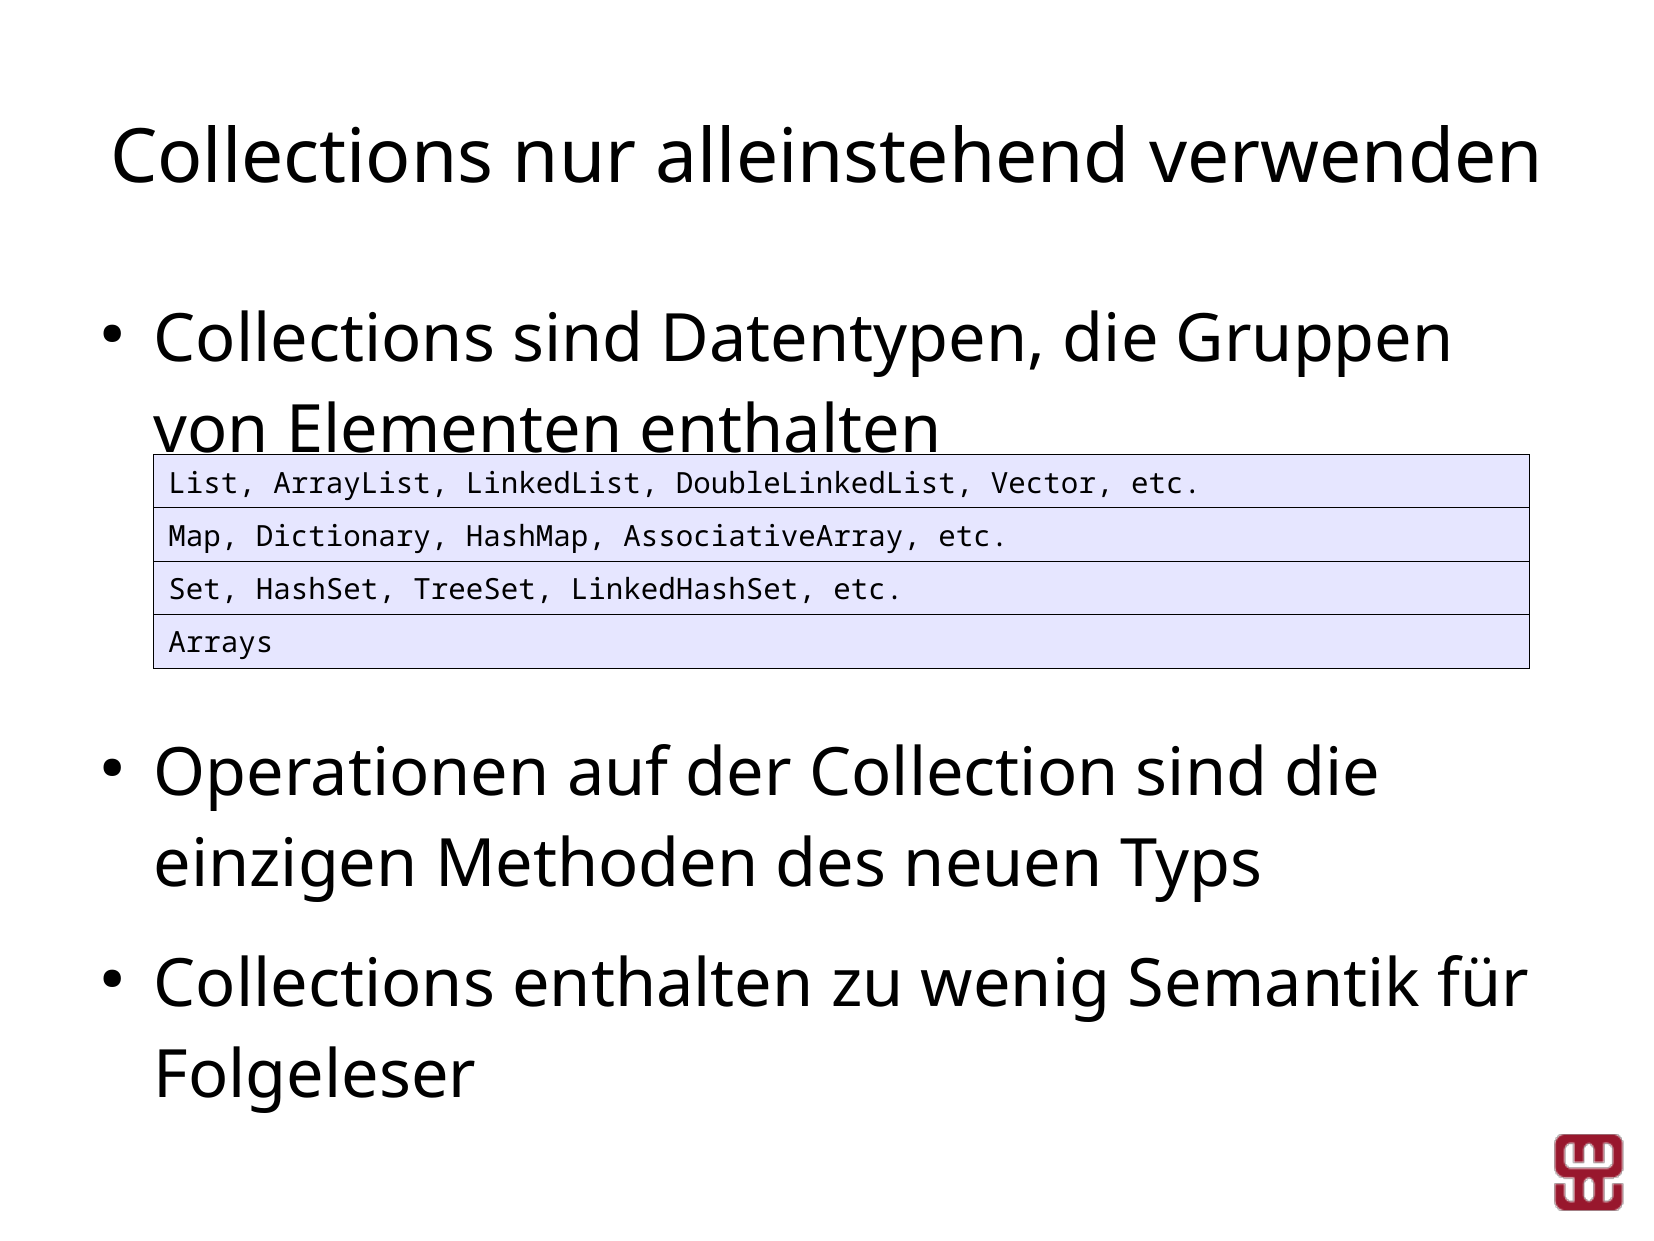

# Collections nur alleinstehend verwenden
Collections sind Datentypen, die Gruppen von Elementen enthalten
Operationen auf der Collection sind die einzigen Methoden des neuen Typs
Collections enthalten zu wenig Semantik für Folgeleser
List, ArrayList, LinkedList, DoubleLinkedList, Vector, etc.
Map, Dictionary, HashMap, AssociativeArray, etc.
Set, HashSet, TreeSet, LinkedHashSet, etc.
Arrays